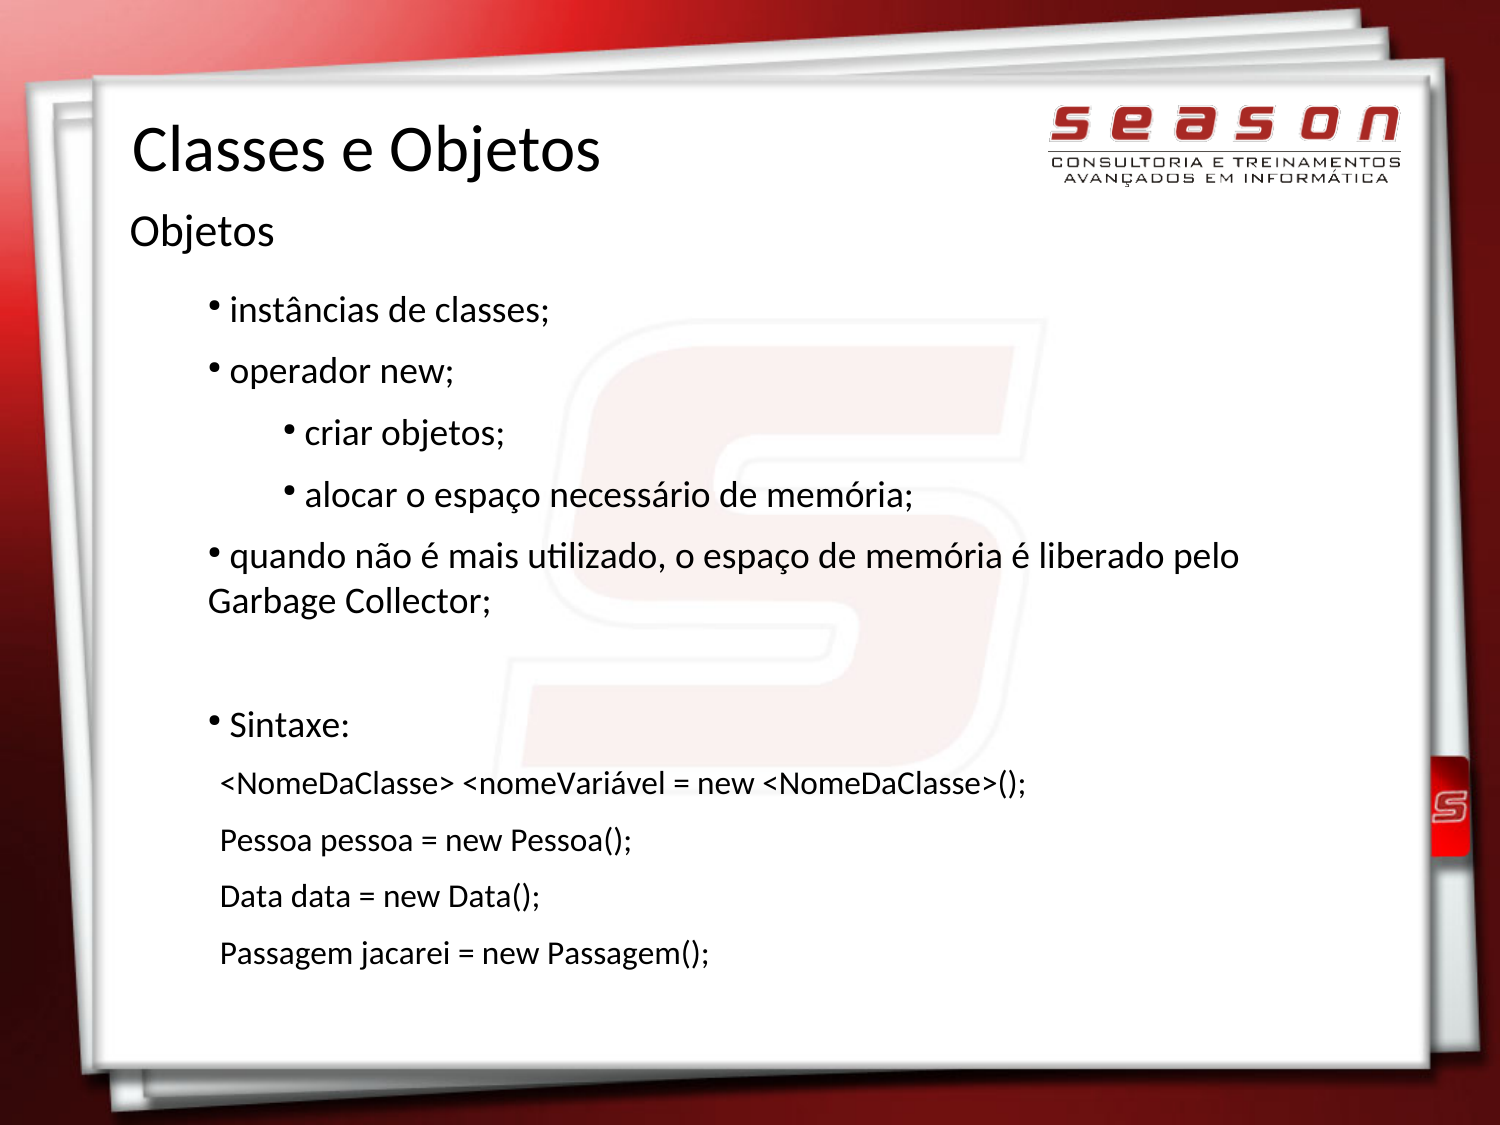

# Classes e Objetos
 Objetos
 instâncias de classes;
 operador new;
 criar objetos;
 alocar o espaço necessário de memória;
 quando não é mais utilizado, o espaço de memória é liberado pelo Garbage Collector;
 Sintaxe:
<NomeDaClasse> <nomeVariável = new <NomeDaClasse>();
Pessoa pessoa = new Pessoa();
Data data = new Data();
Passagem jacarei = new Passagem();